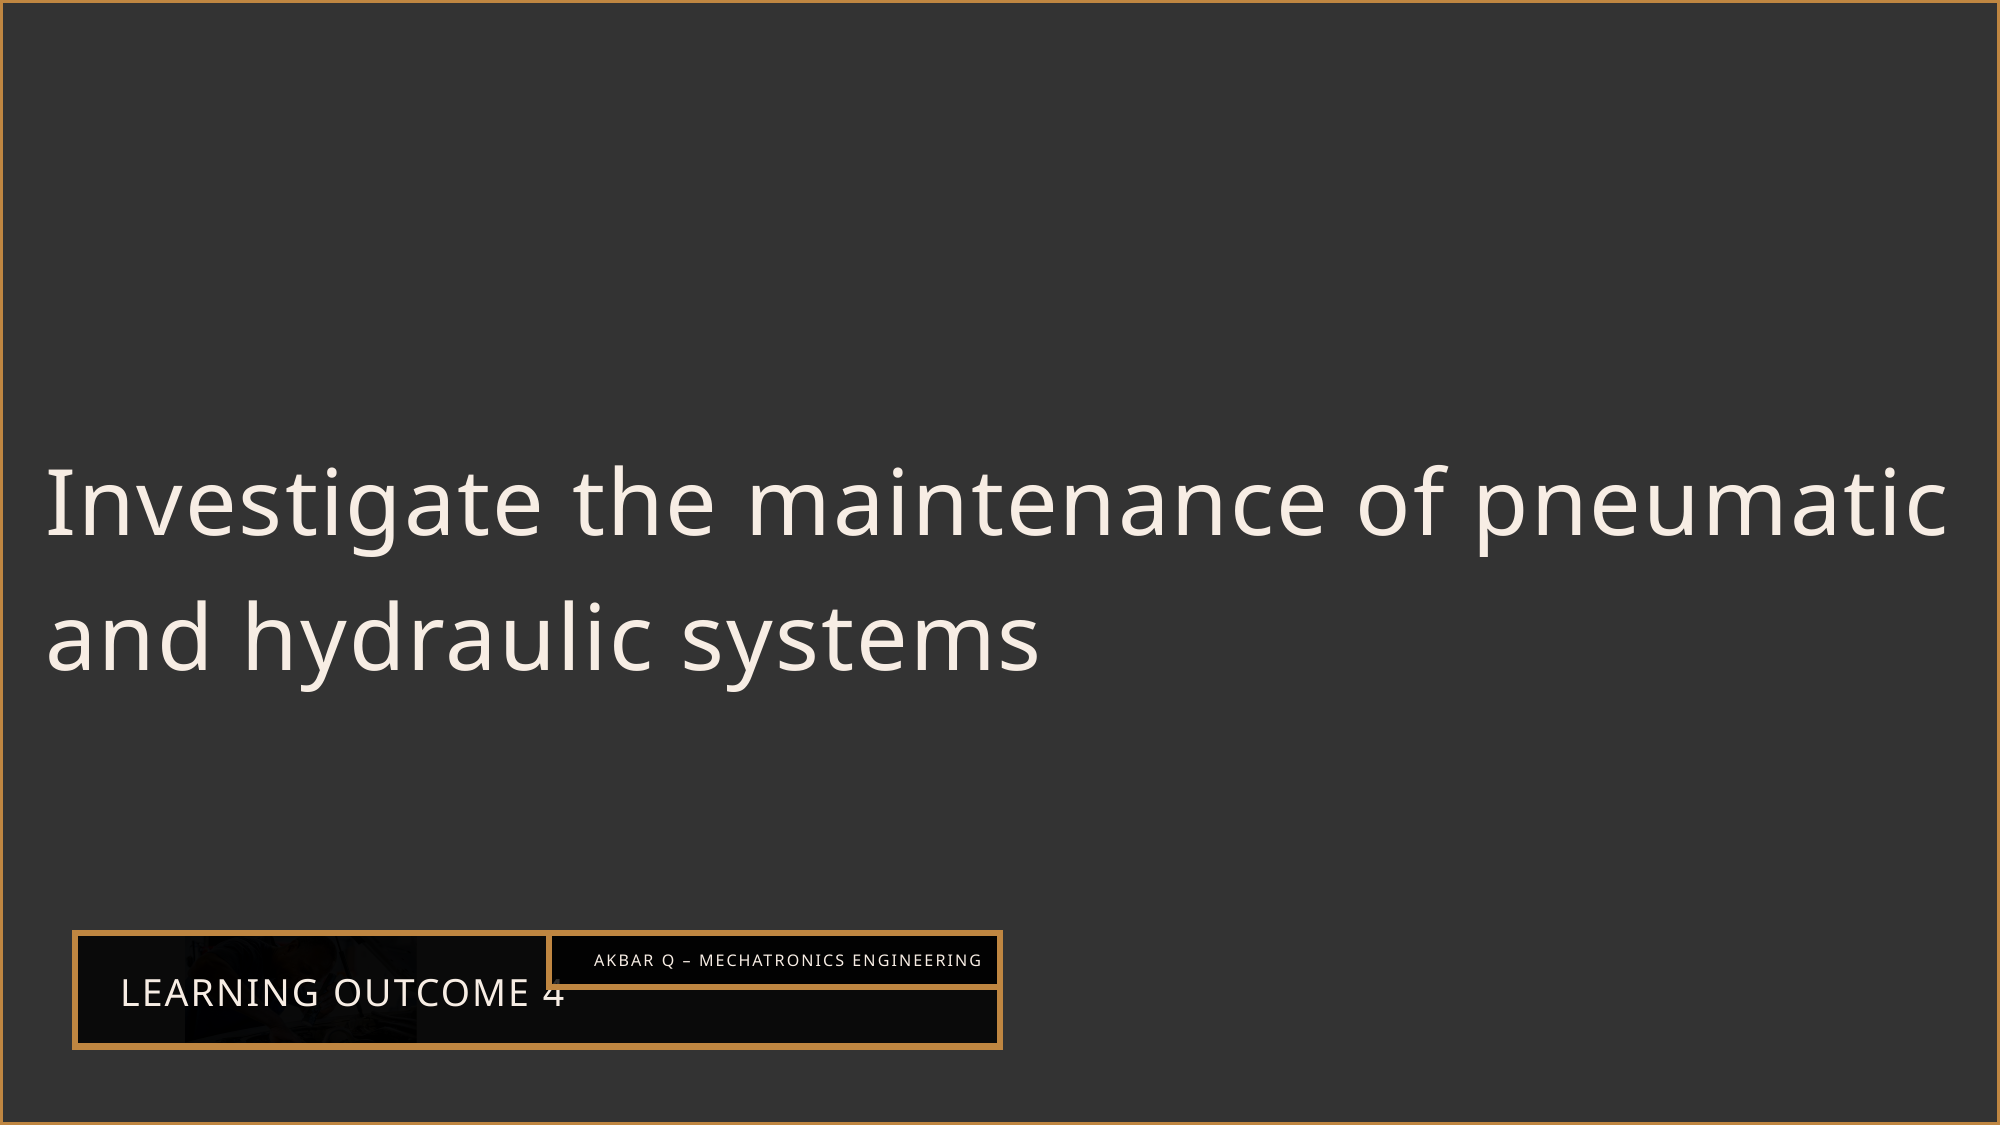

# Investigate the maintenance of pneumatic and hydraulic systems
Learning Outcome 4
Akbar q – Mechatronics Engineering